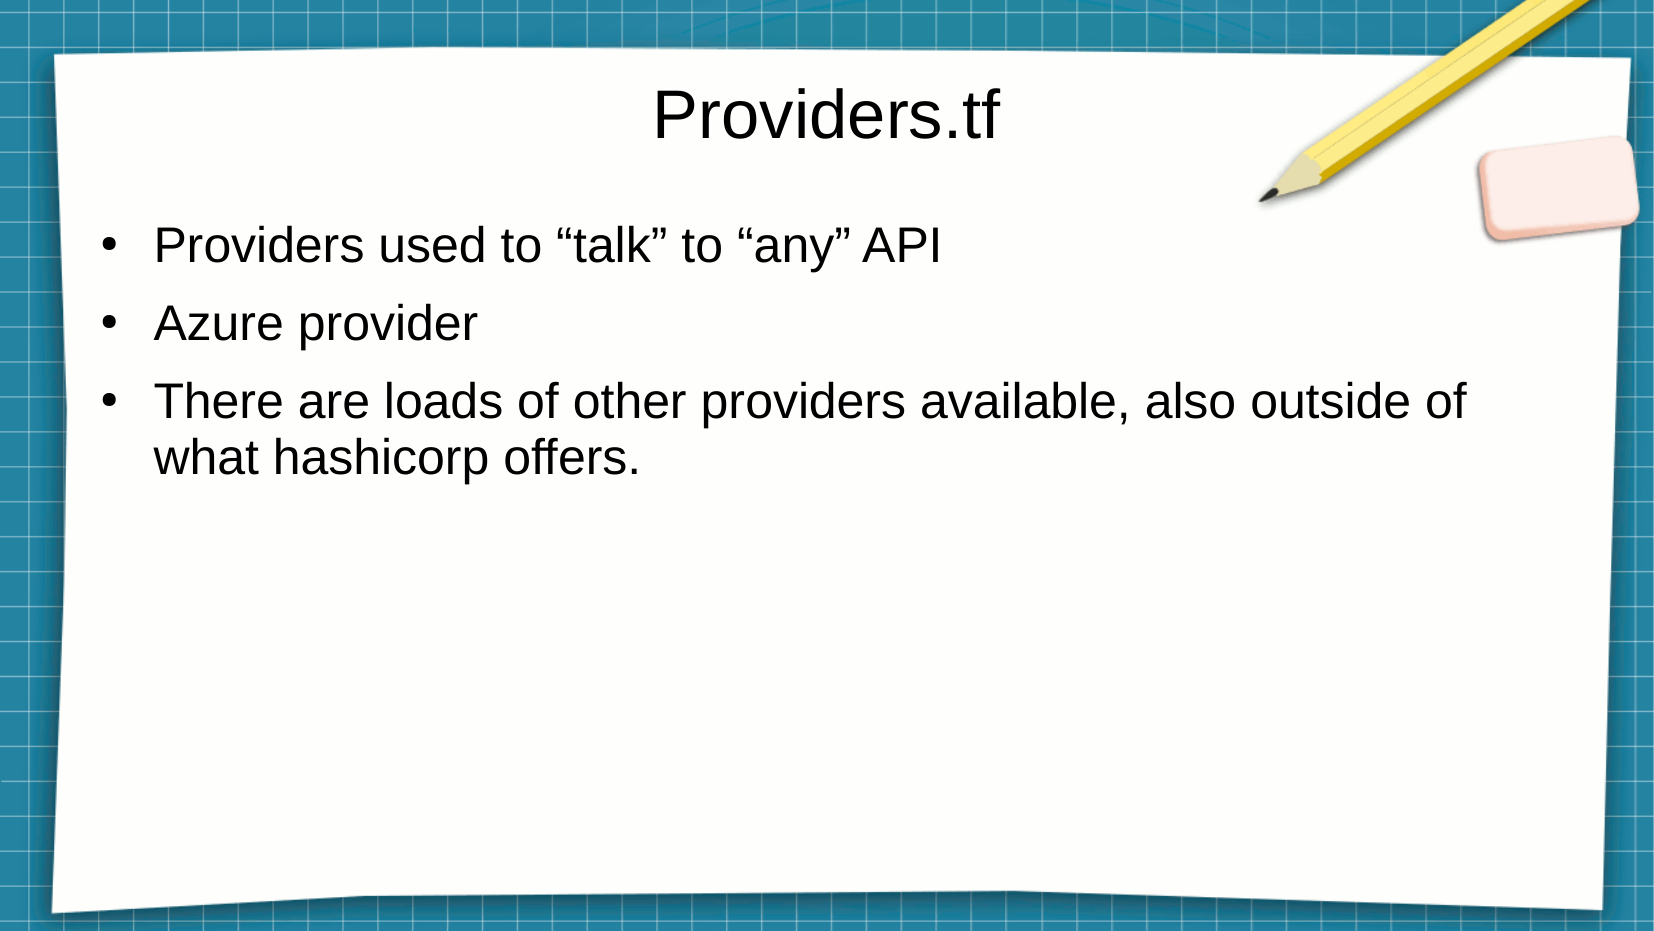

# Providers.tf
Providers used to “talk” to “any” API
Azure provider
There are loads of other providers available, also outside of what hashicorp offers.